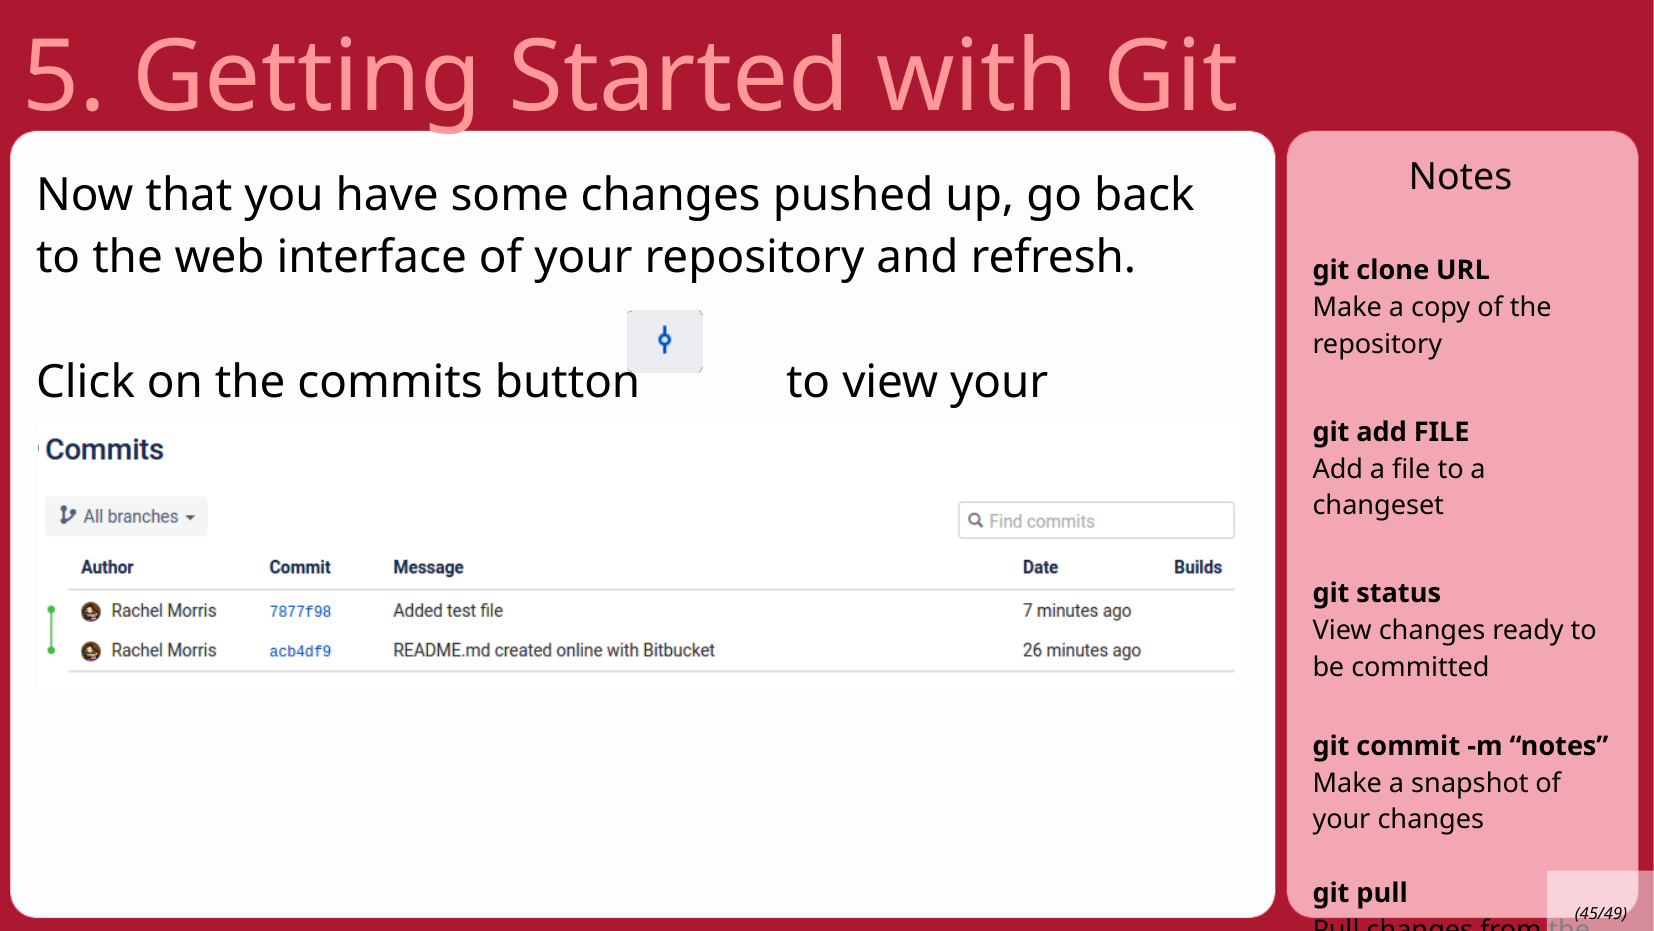

# 5. Getting Started with Git
Notes
git clone URL
Make a copy of the repository
git add FILE
Add a file to a changeset
git status
View changes ready to be committed
git commit -m “notes”
Make a snapshot of your changes
git pull
Pull changes from the server
git push
Push changes to server
Now that you have some changes pushed up, go back to the web interface of your repository and refresh.
Click on the commits button		to view your commits